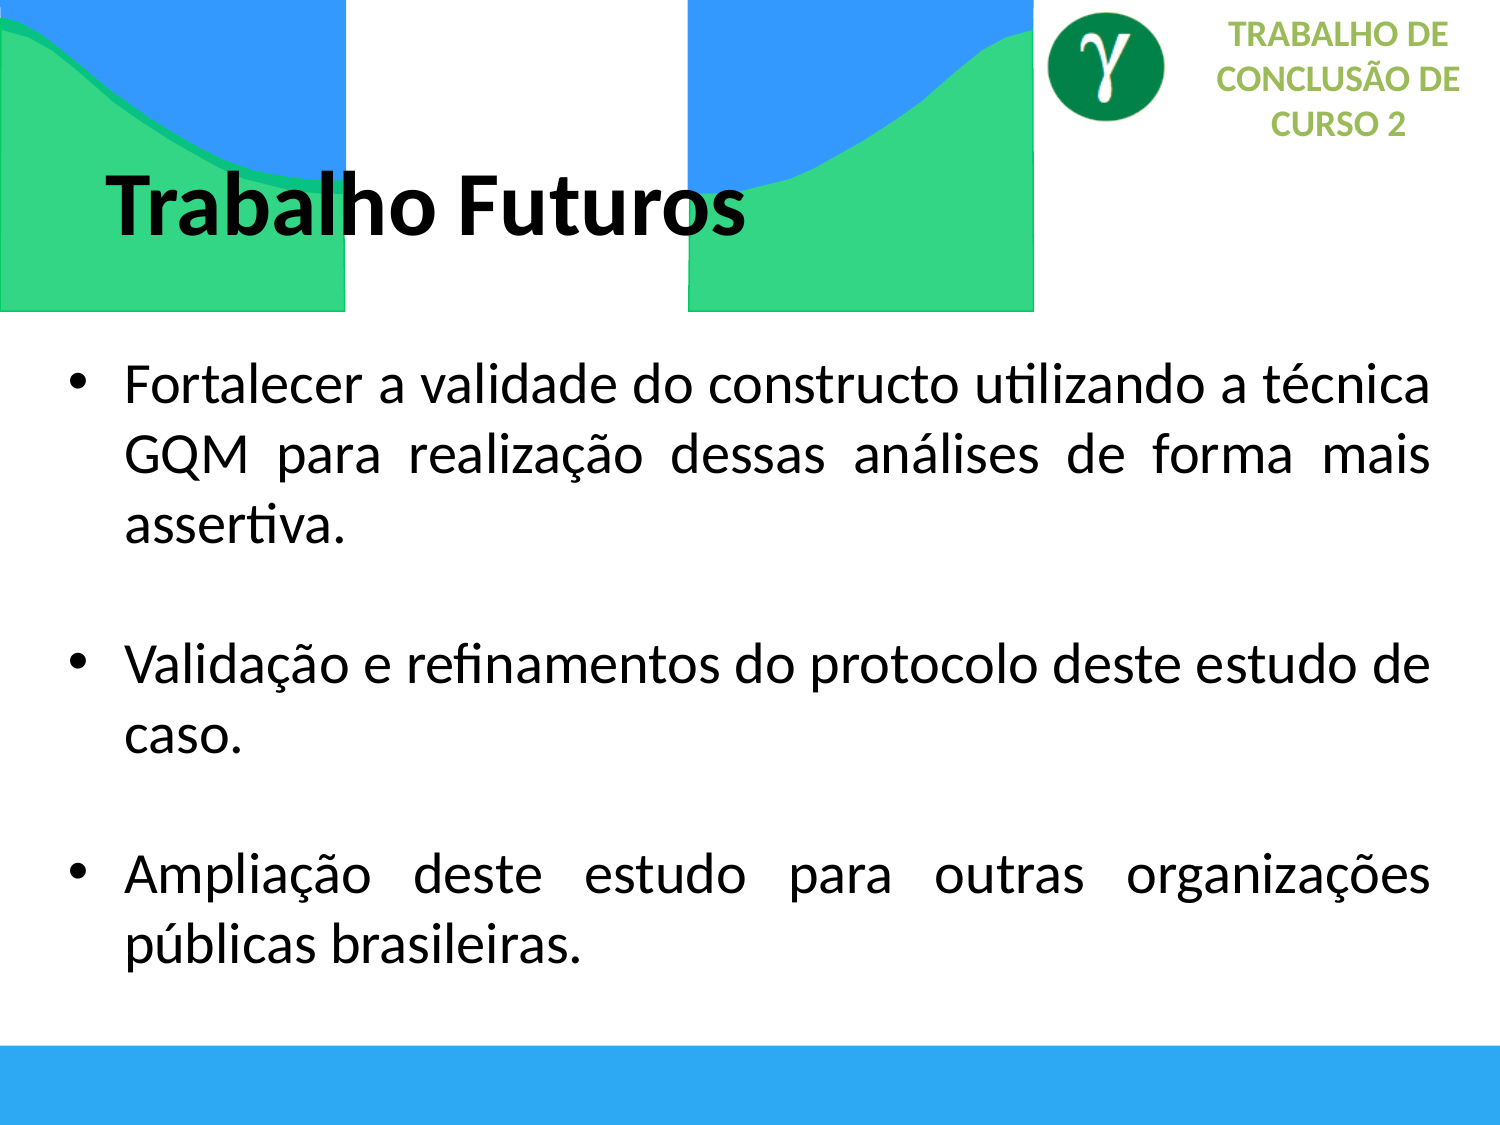

TRABALHO DE CONCLUSÃO DE CURSO 2
Trabalho Futuros
Fortalecer a validade do constructo utilizando a técnica GQM para realização dessas análises de forma mais assertiva.
Validação e refinamentos do protocolo deste estudo de caso.
Ampliação deste estudo para outras organizações públicas brasileiras.